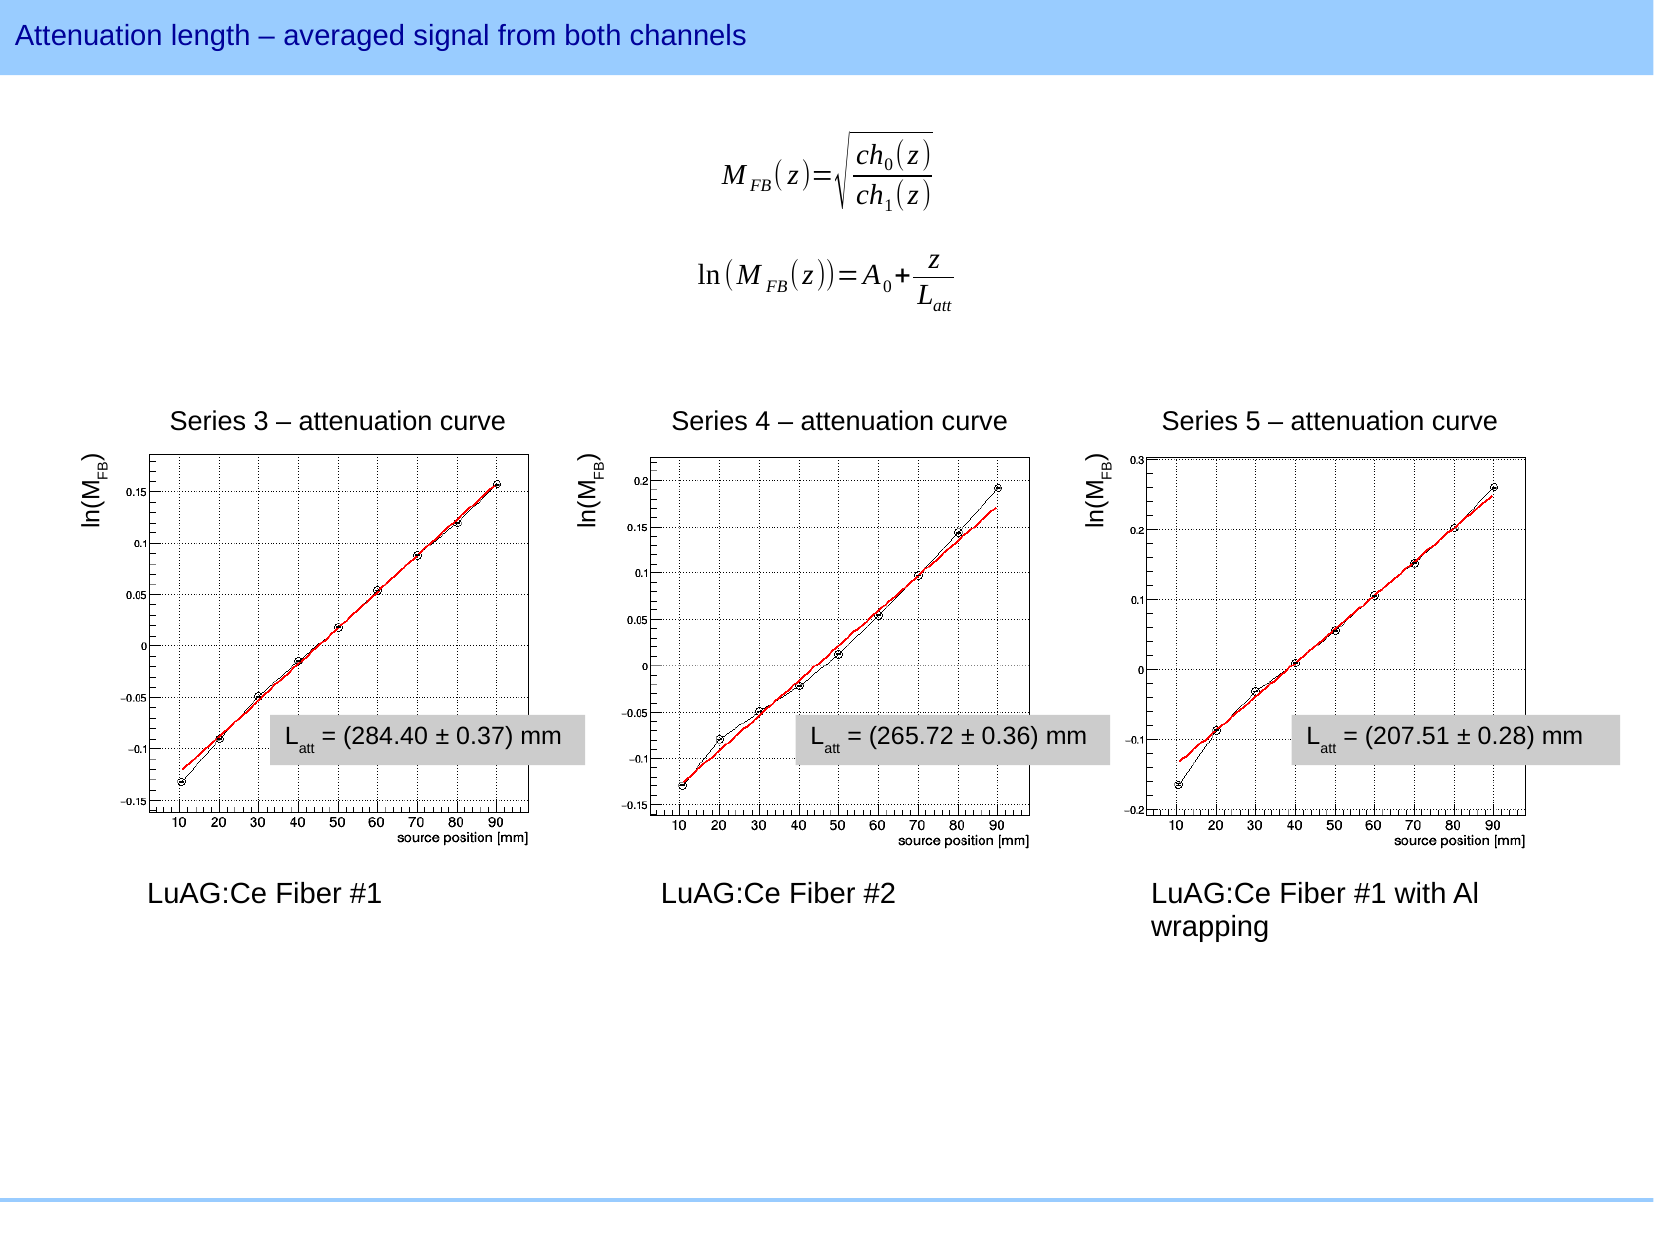

Attenuation length – averaged signal from both channels
ln(MFB)
ln(MFB)
ln(MFB)
Series 3 – attenuation curve
Series 4 – attenuation curve
Series 5 – attenuation curve
Latt = (284.40 ± 0.37) mm
Latt = (265.72 ± 0.36) mm
Latt = (207.51 ± 0.28) mm
LuAG:Ce Fiber #1
LuAG:Ce Fiber #2
LuAG:Ce Fiber #1 with Al wrapping